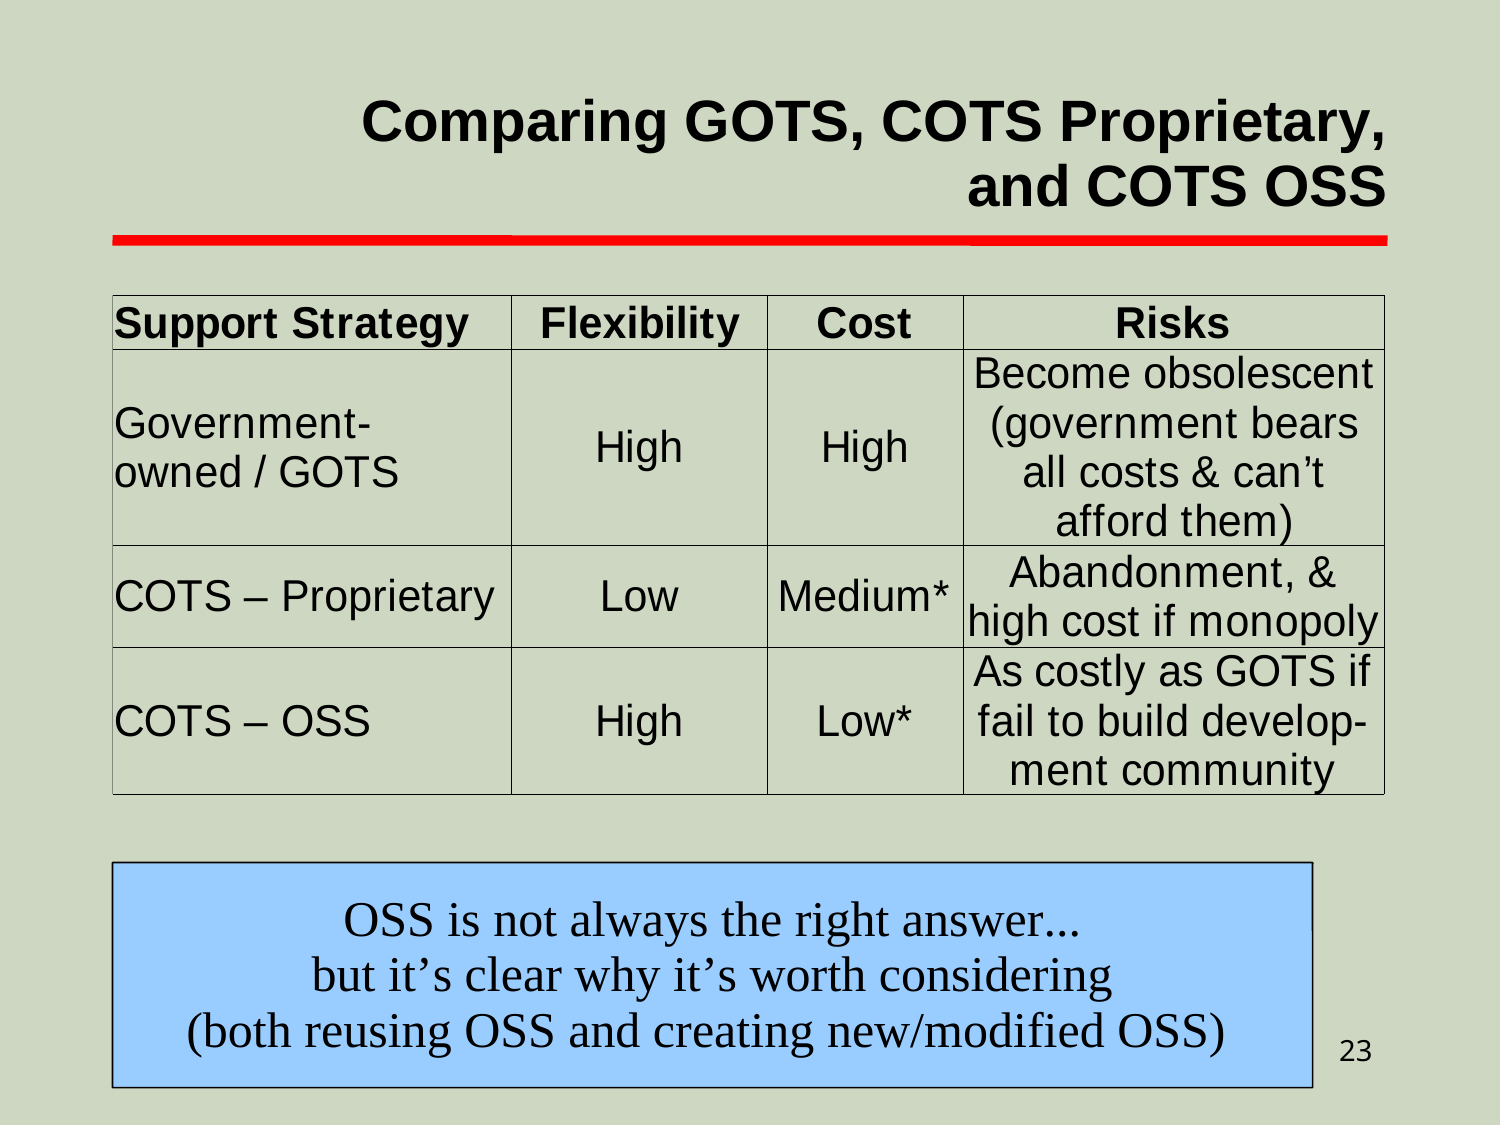

# Comparing GOTS, COTS Proprietary, and COTS OSS
OSS is not always the right answer...
but it’s clear why it’s worth considering
(both reusing OSS and creating new/modified OSS)